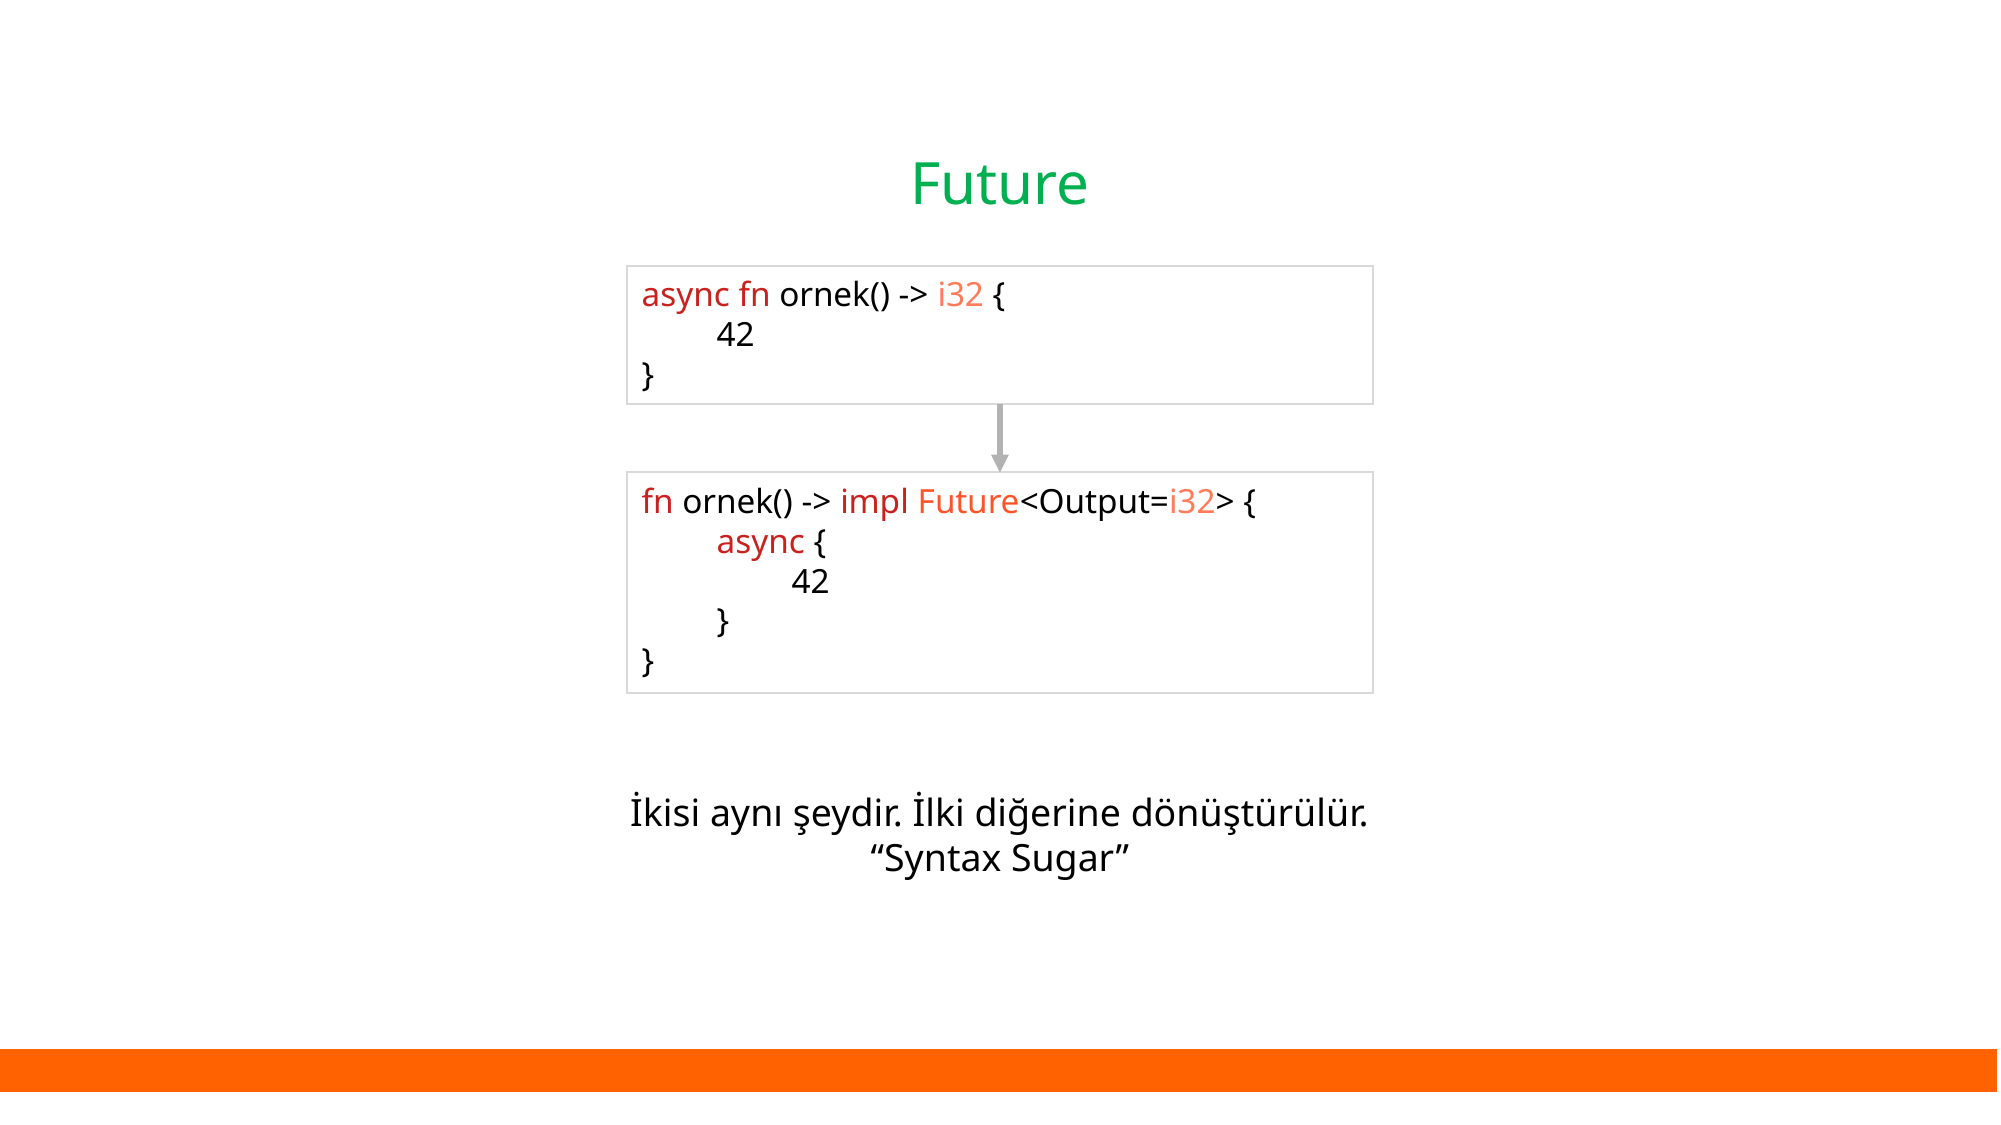

Future
async fn ornek() -> i32 {
	42
}
fn ornek() -> impl Future<Output=i32> {
	async {
		42
	}
}
İkisi aynı şeydir. İlki diğerine dönüştürülür.
“Syntax Sugar”